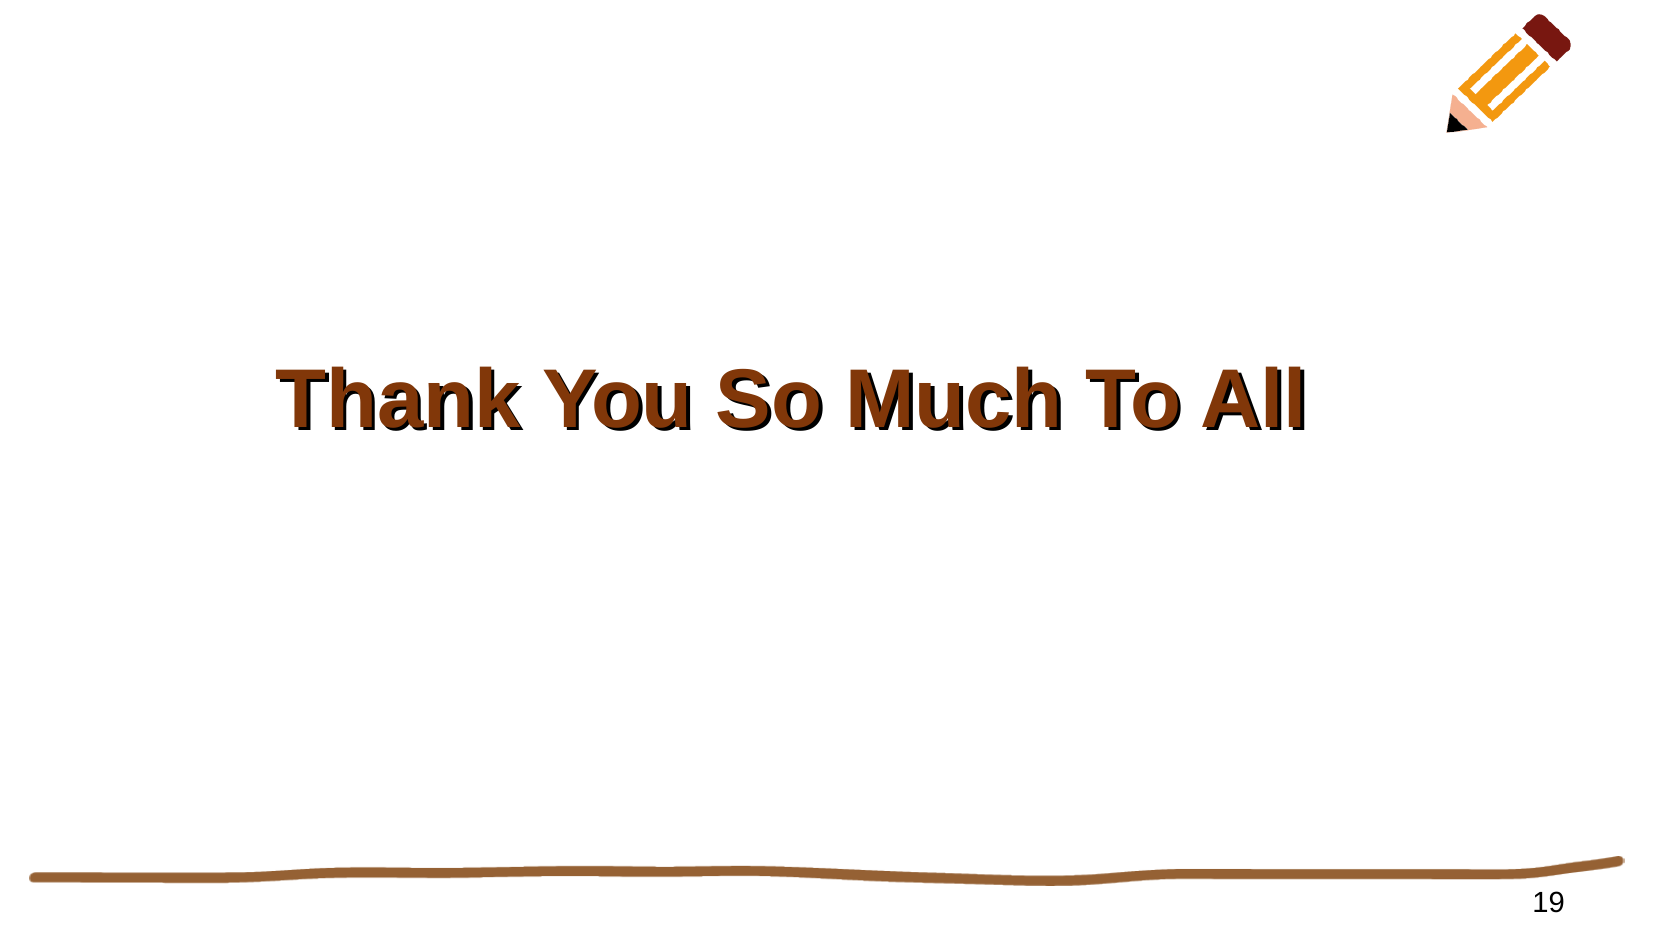

# Thank You So Much To All
19